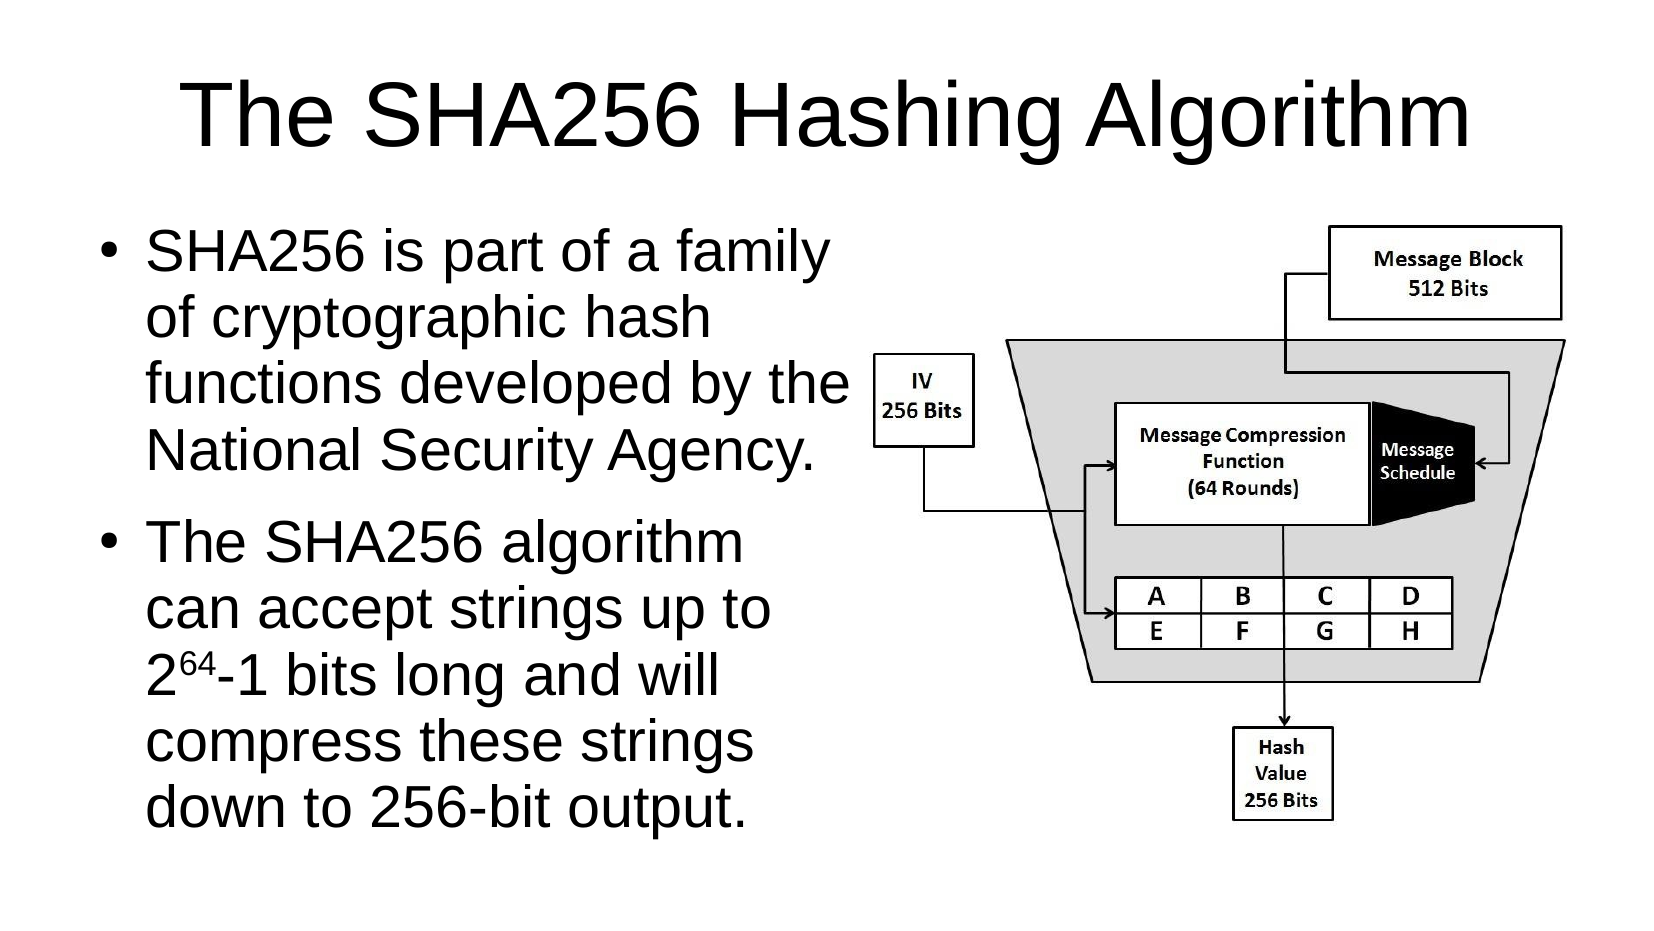

# The SHA256 Hashing Algorithm
SHA256 is part of a family of cryptographic hash functions developed by the National Security Agency.
The SHA256 algorithm can accept strings up to 264-1 bits long and will compress these strings down to 256-bit output.